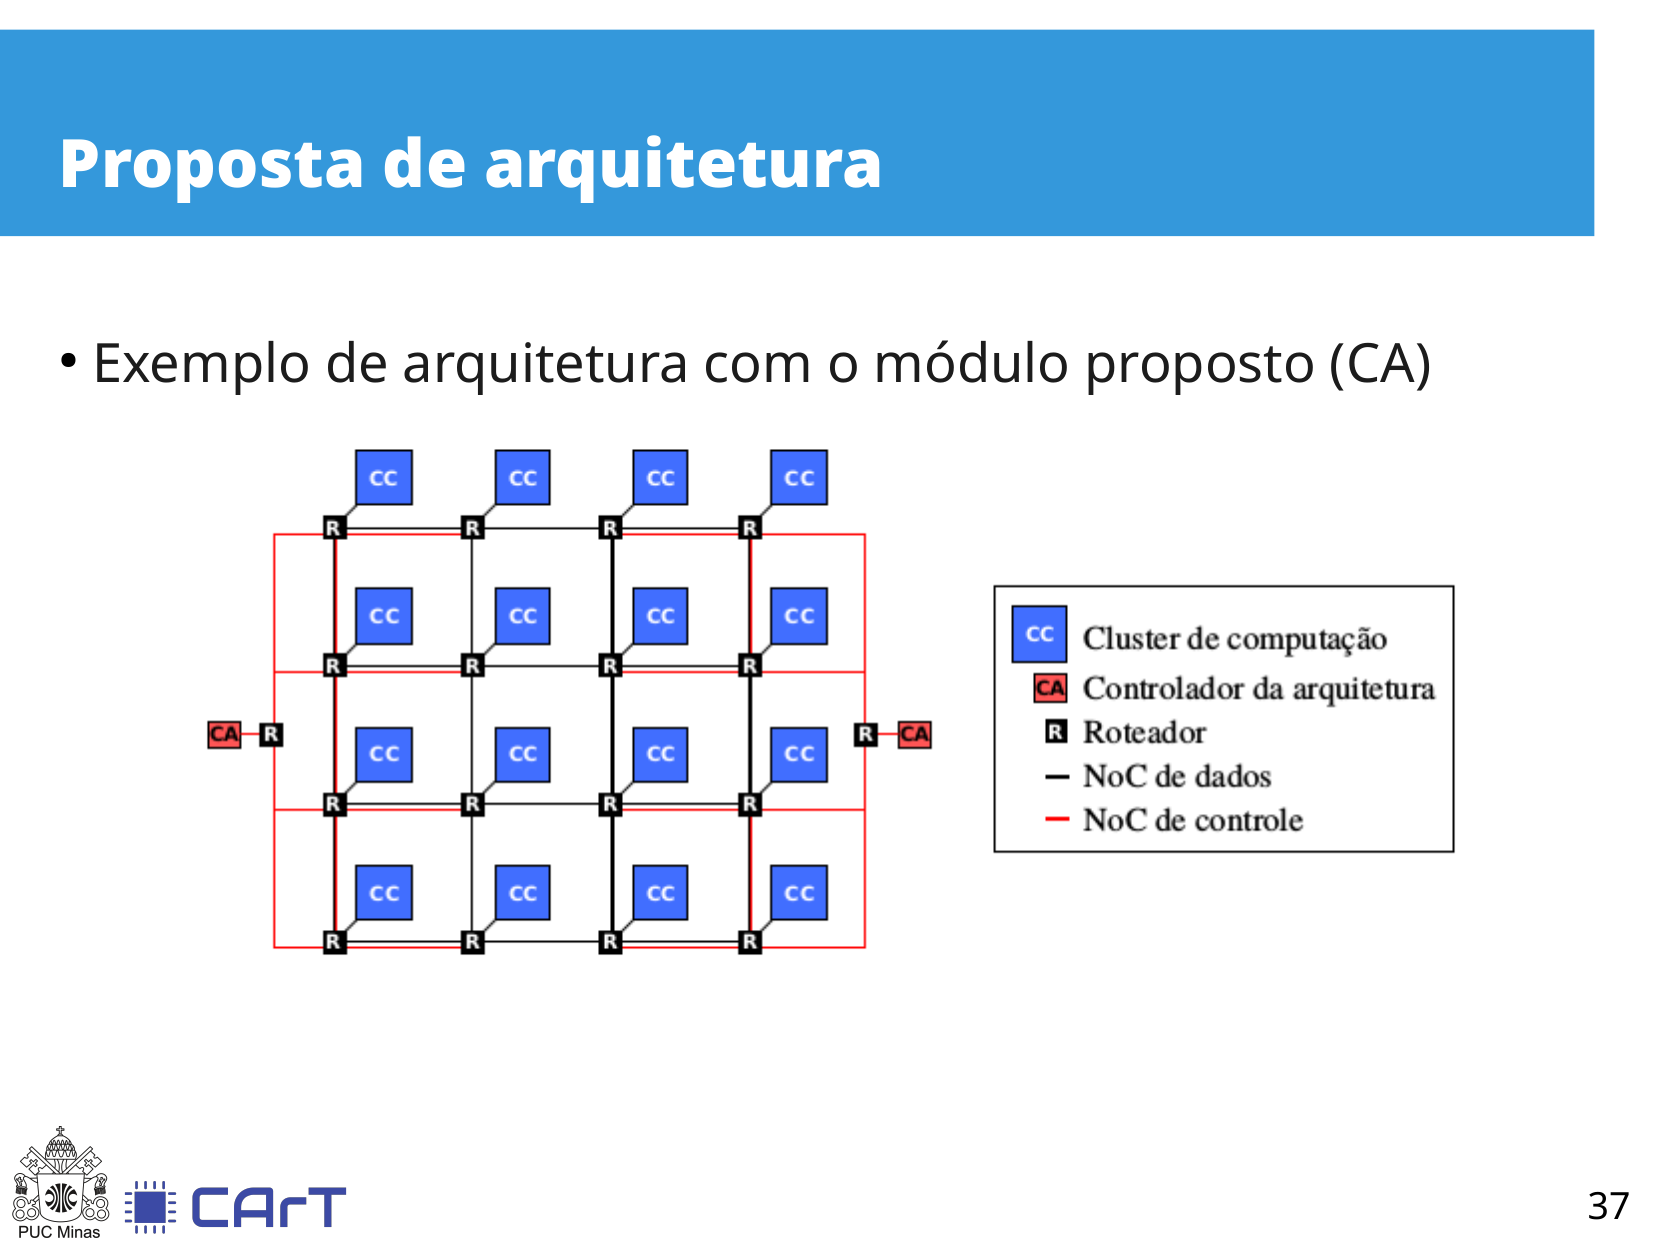

# Proposta de arquitetura
 Exemplo de arquitetura com o módulo proposto (CA)
37